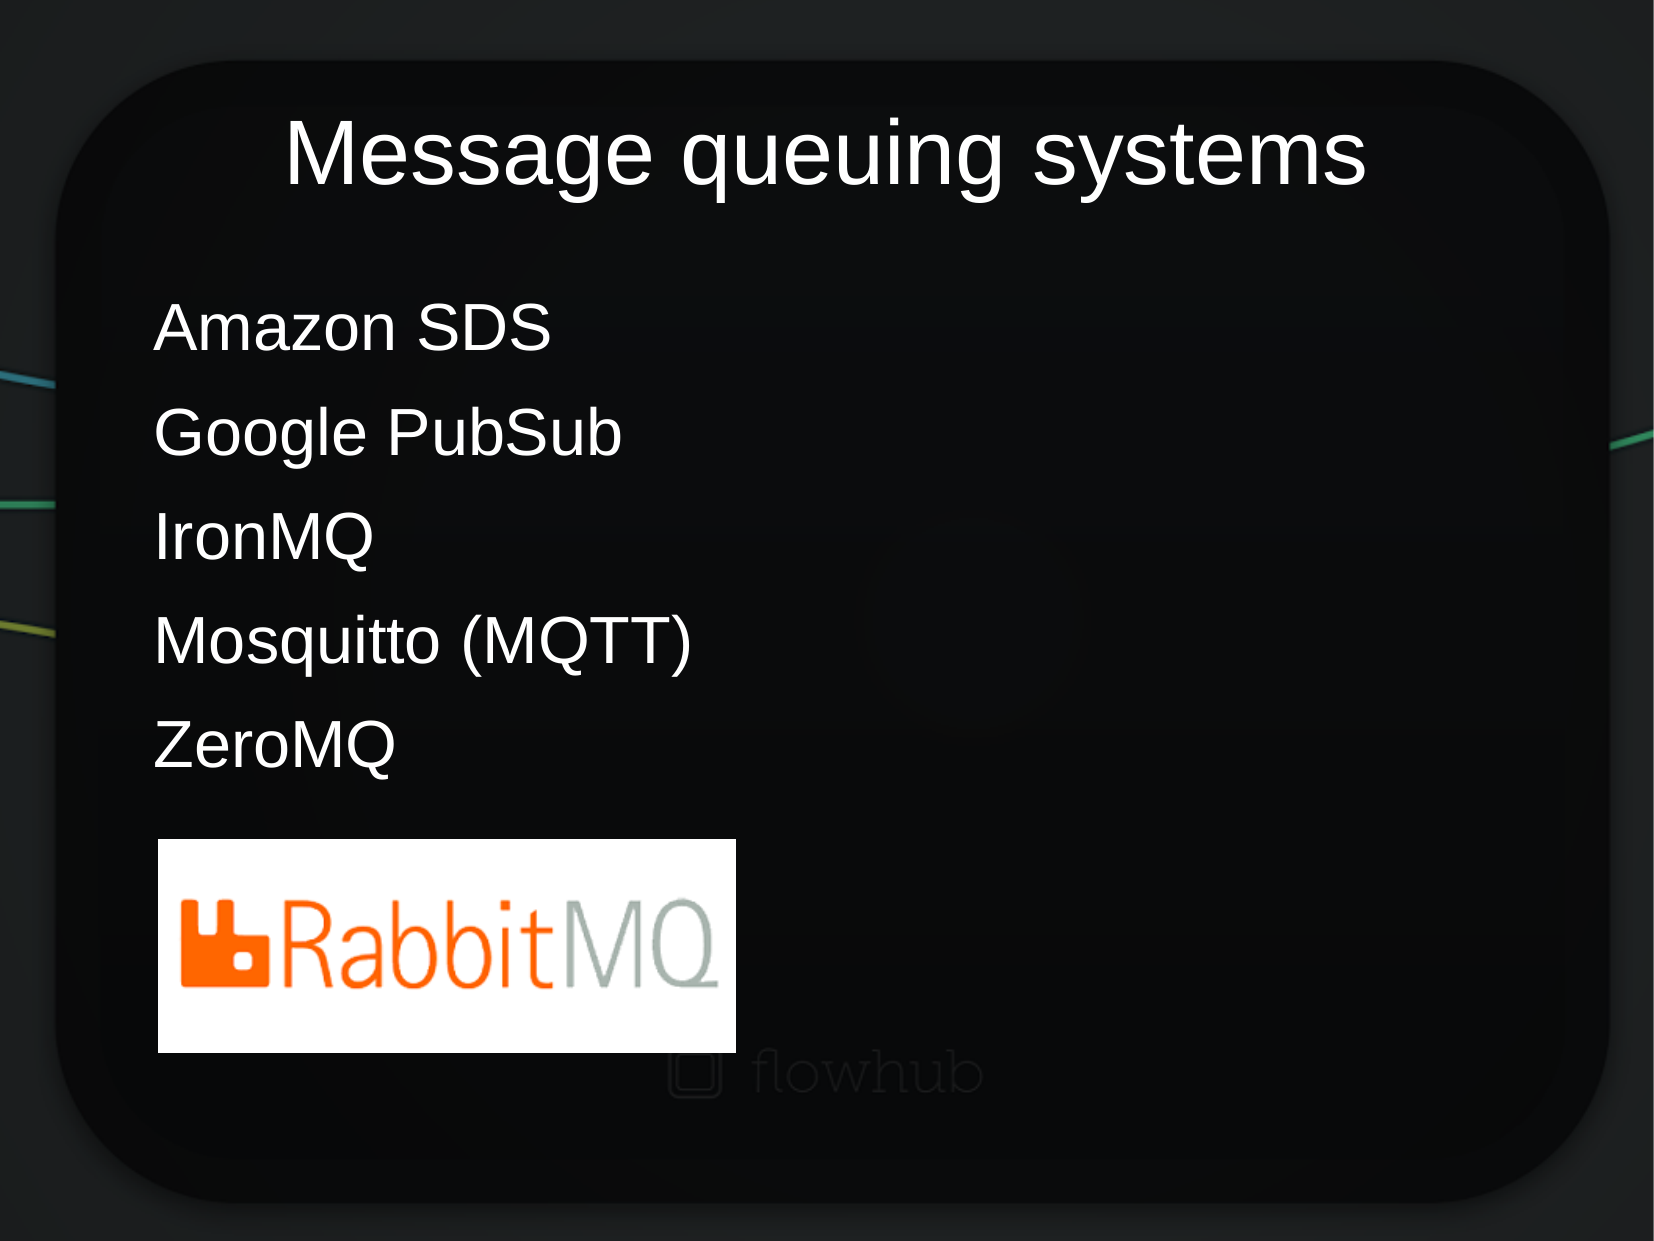

# Message queuing systems
Amazon SDS
Google PubSub
IronMQ
Mosquitto (MQTT)
ZeroMQ
….